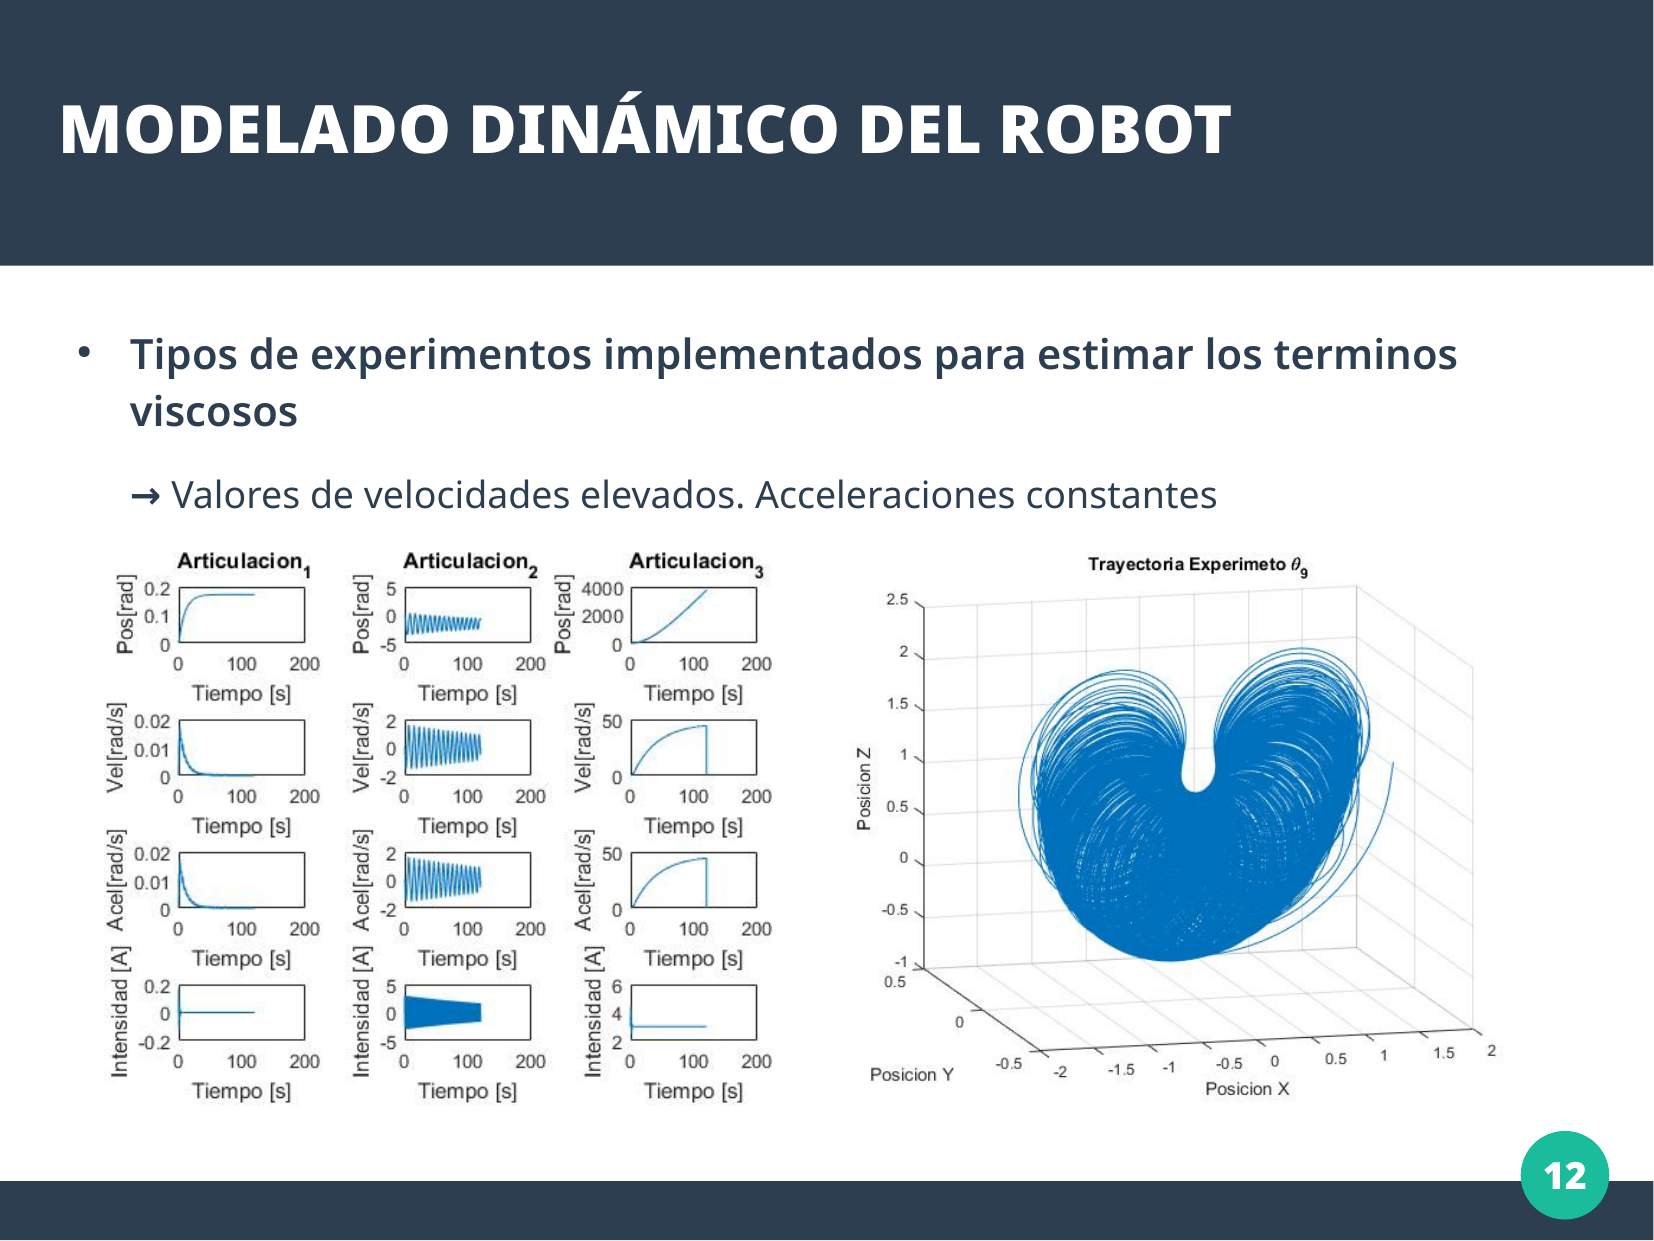

# MODELADO DINÁMICO DEL ROBOT
Tipos de experimentos implementados para estimar los terminos viscosos
→ Valores de velocidades elevados. Acceleraciones constantes
12